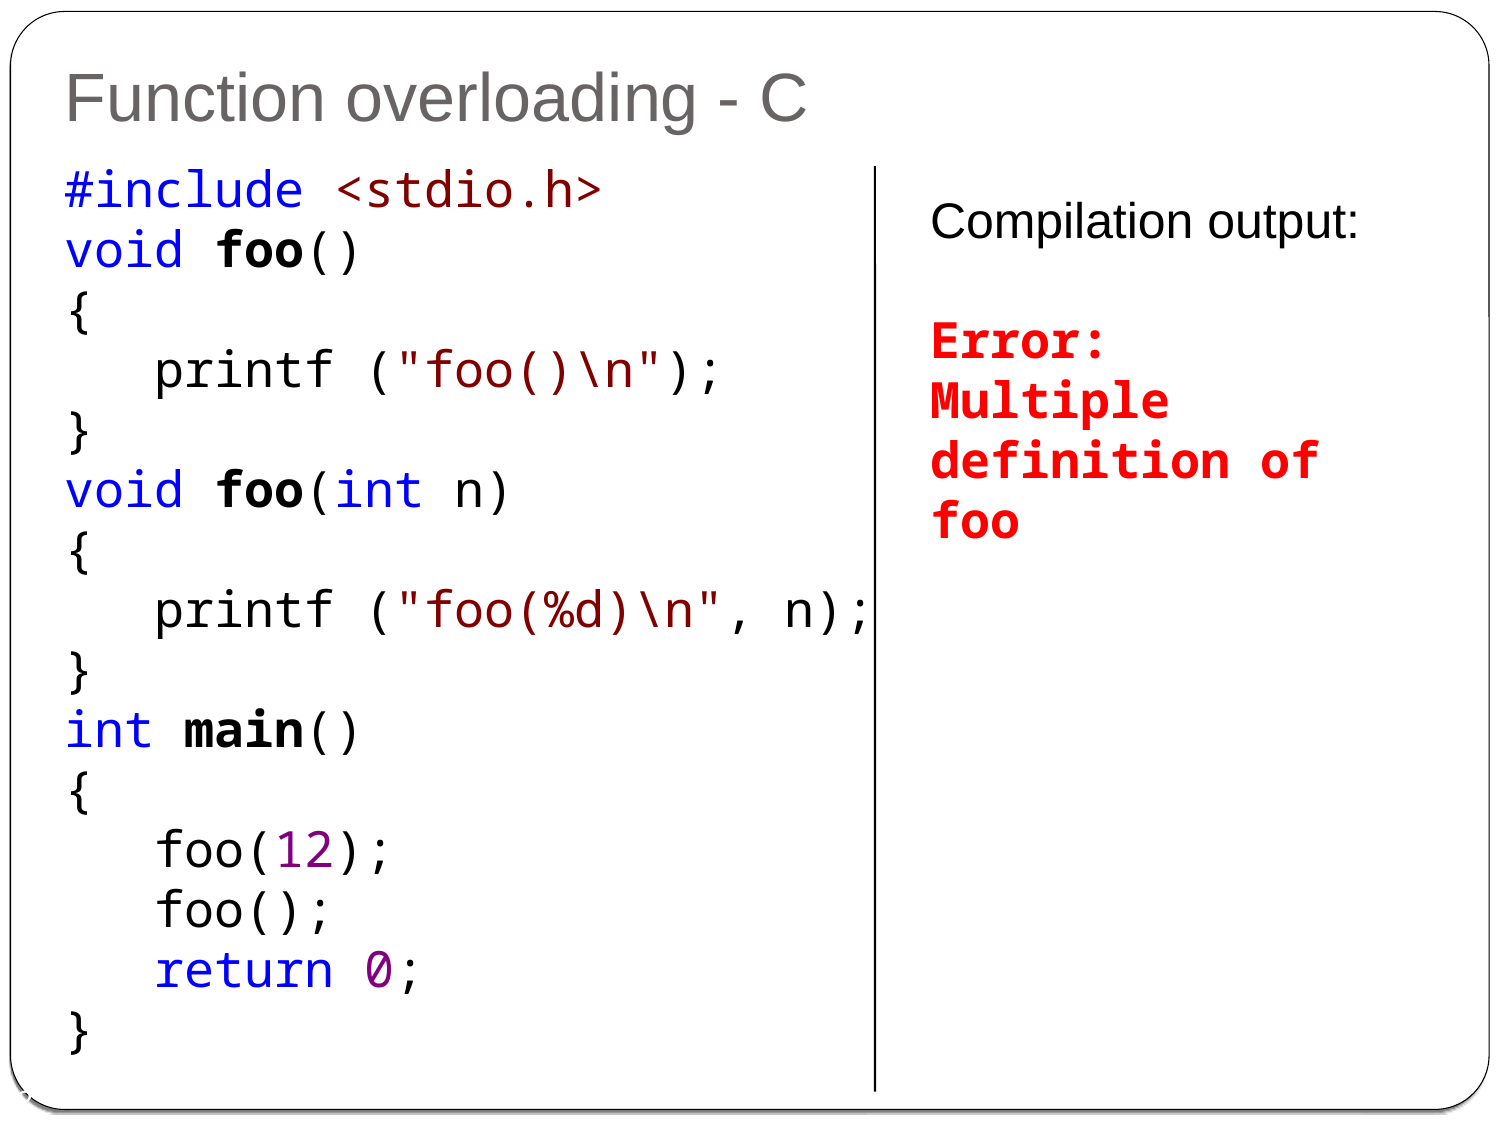

Function overloading - C
# #include <stdio.h> void foo() {    printf ("foo()\n"); } void foo(int n) {    printf ("foo(%d)\n", n); } int main() {    foo(12);    foo();    return 0; }
Compilation output:
Error:
Multiple definition of foo